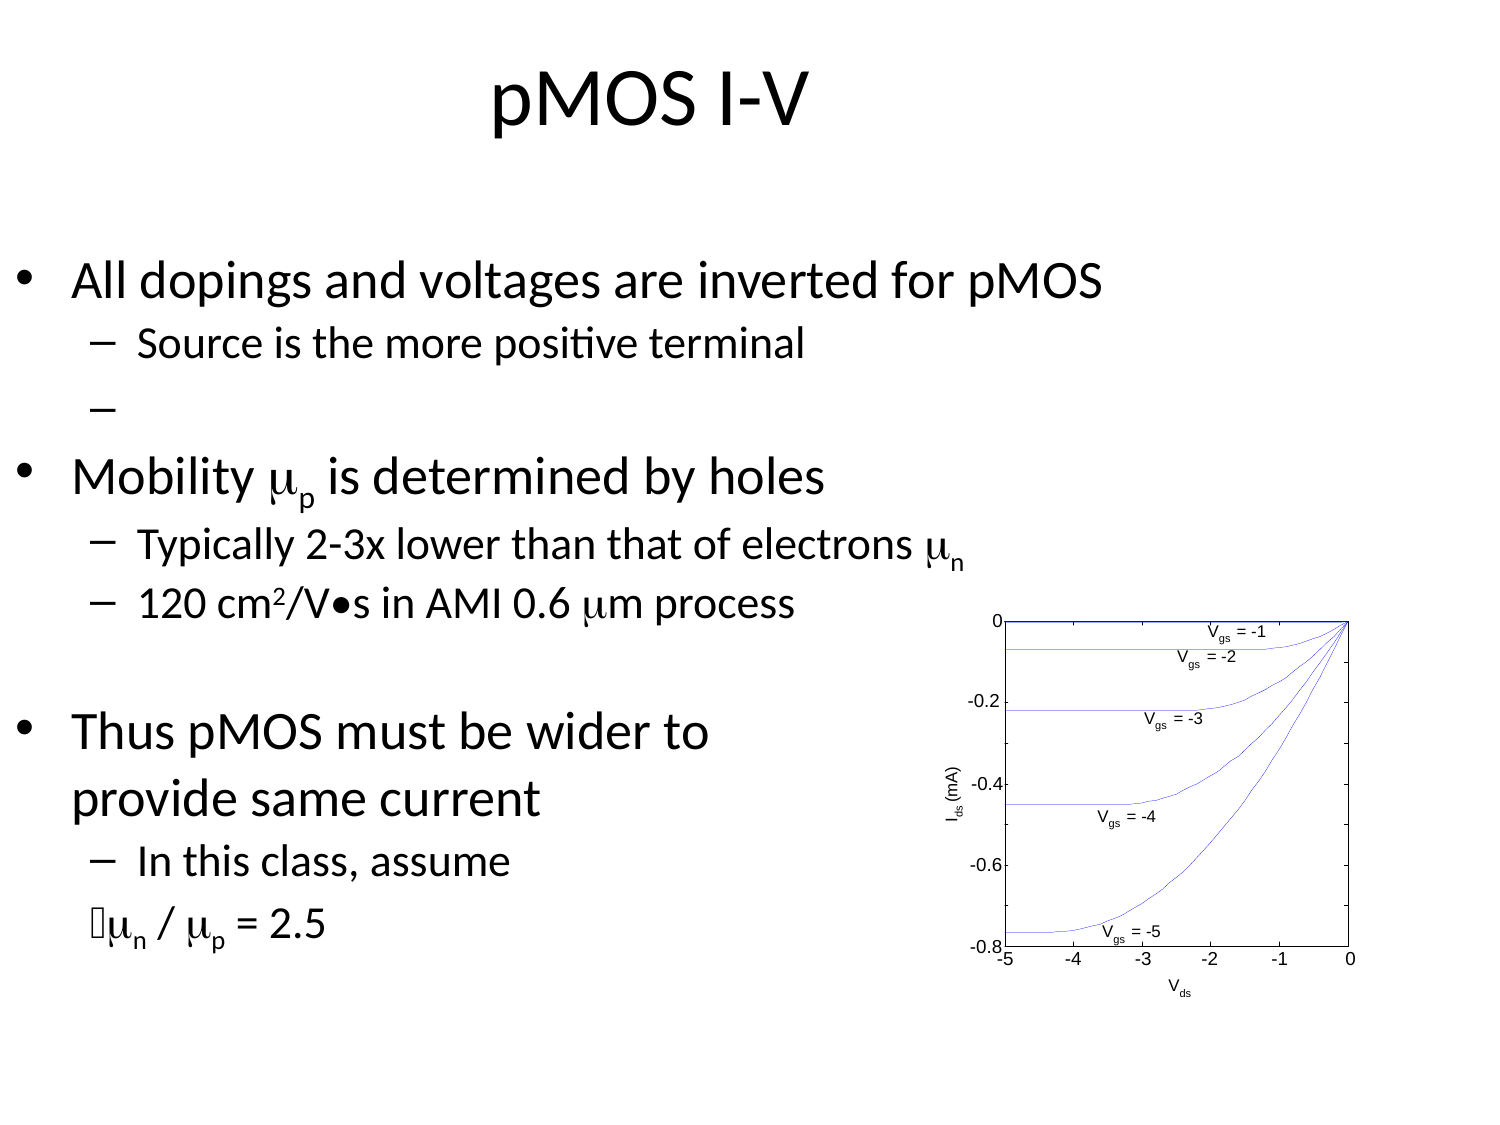

# pMOS I-V
All dopings and voltages are inverted for pMOS
Source is the more positive terminal
Mobility p is determined by holes
Typically 2-3x lower than that of electrons n
120 cm2/V•s in AMI 0.6 m process
Thus pMOS must be wider to
	provide same current
In this class, assume
n / p = 2.5